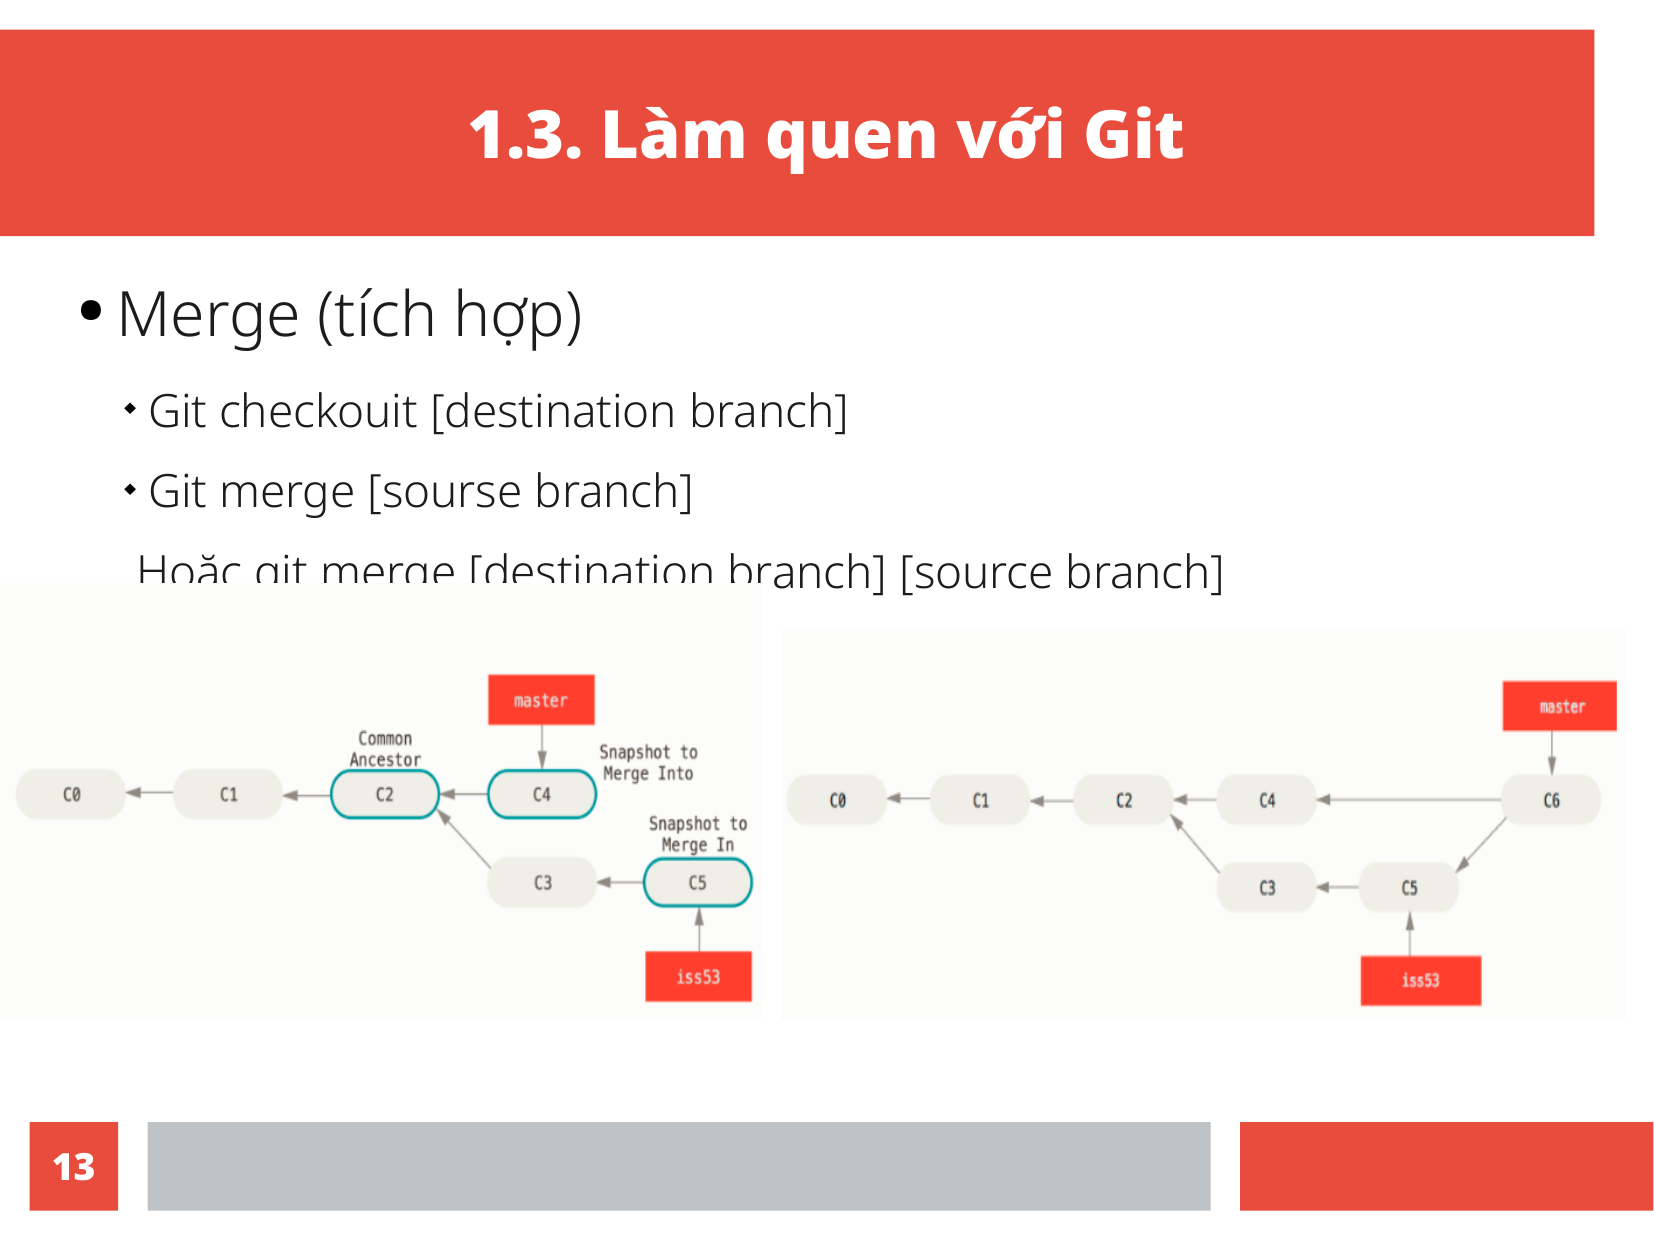

# 1.3. Làm quen với Git
 Merge (tích hợp)
 Git checkouit [destination branch]
 Git merge [sourse branch]
Hoặc git merge [destination branch] [source branch]
13